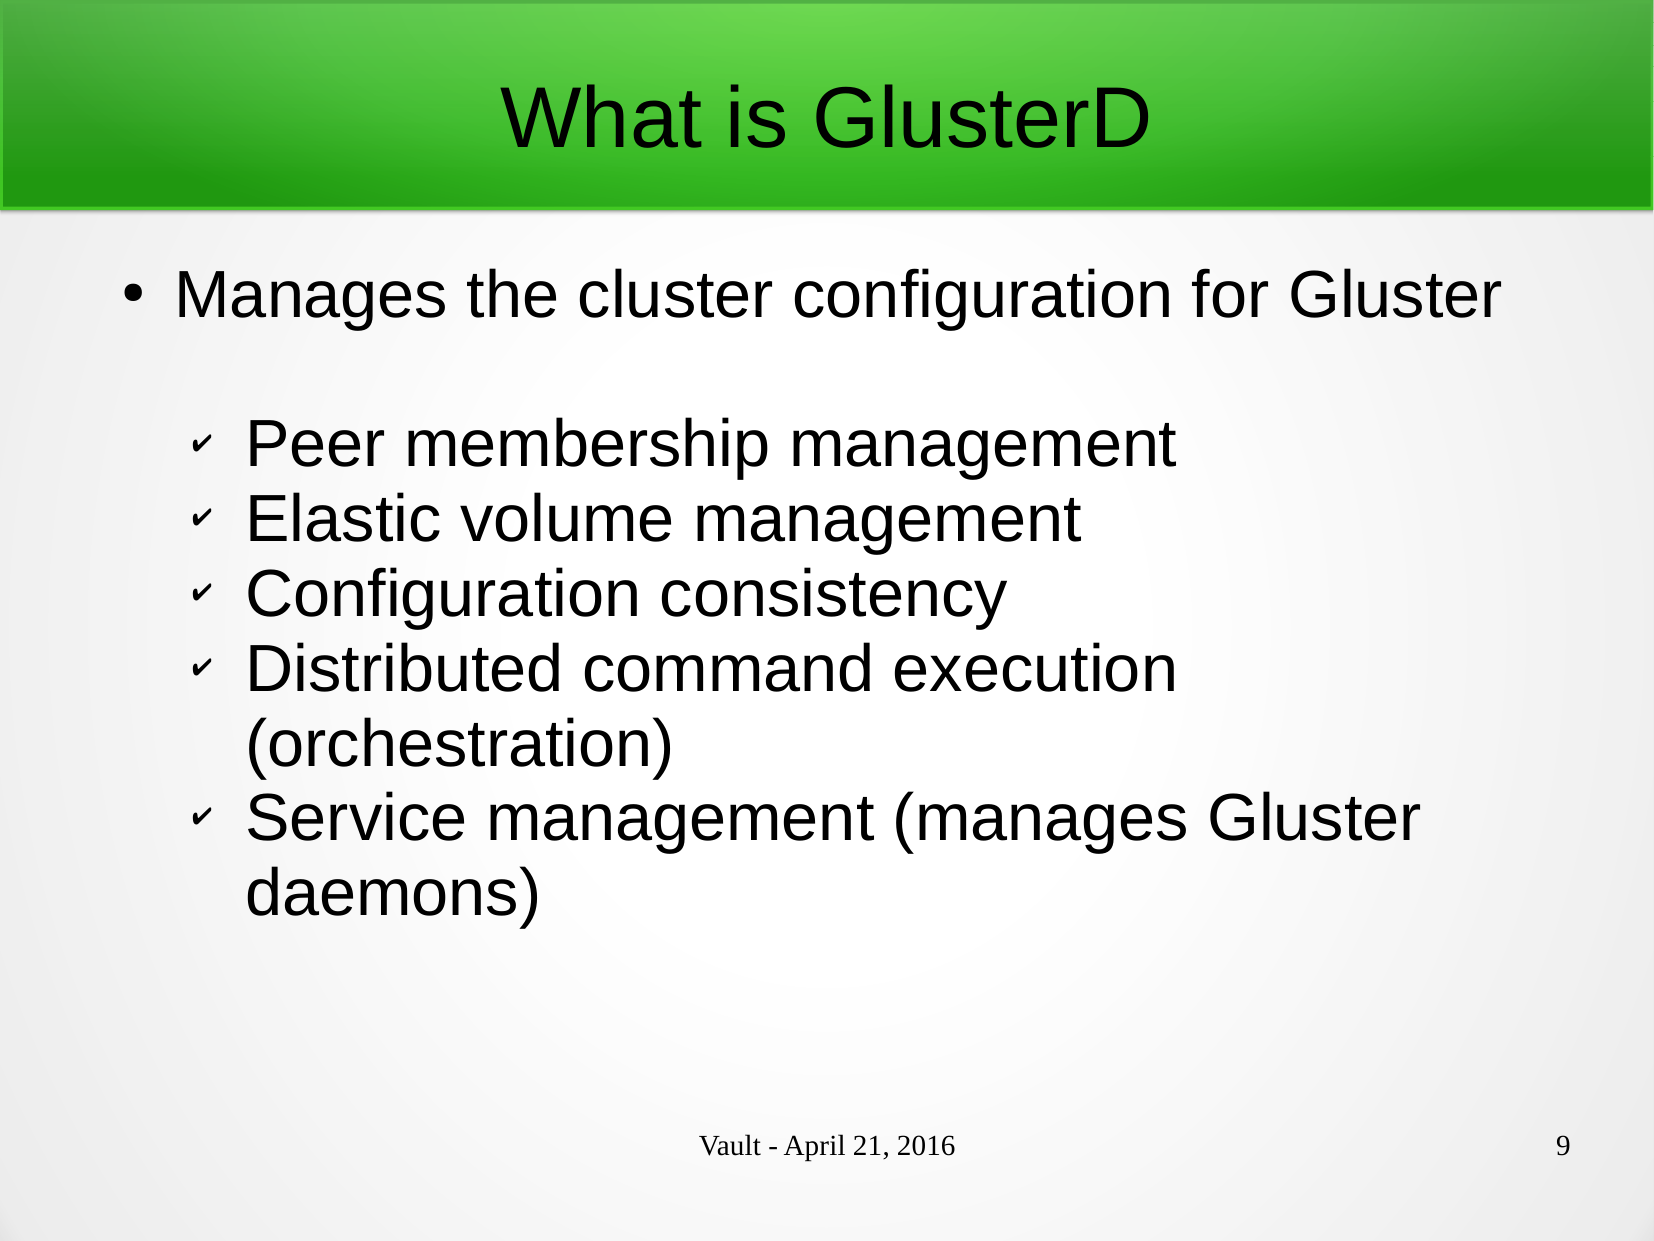

# What is GlusterD
Manages the cluster configuration for Gluster
Peer membership management
Elastic volume management
Configuration consistency
Distributed command execution (orchestration)
Service management (manages Gluster daemons)
Vault - April 21, 2016
9